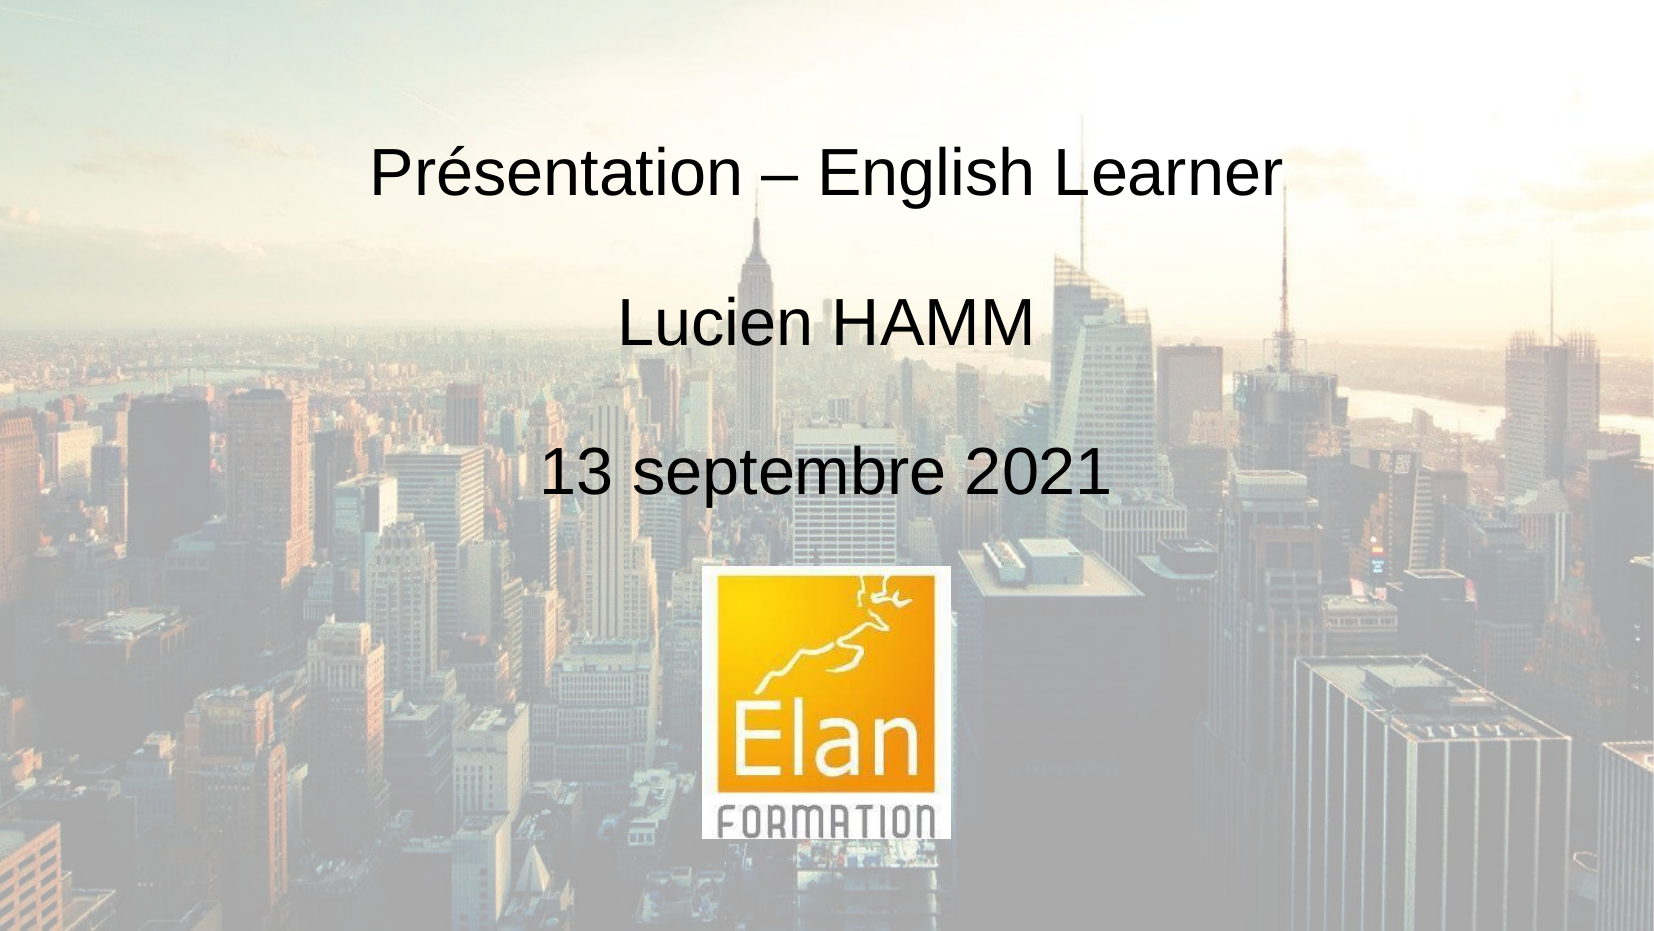

# Présentation – English Learner
Lucien HAMM
13 septembre 2021